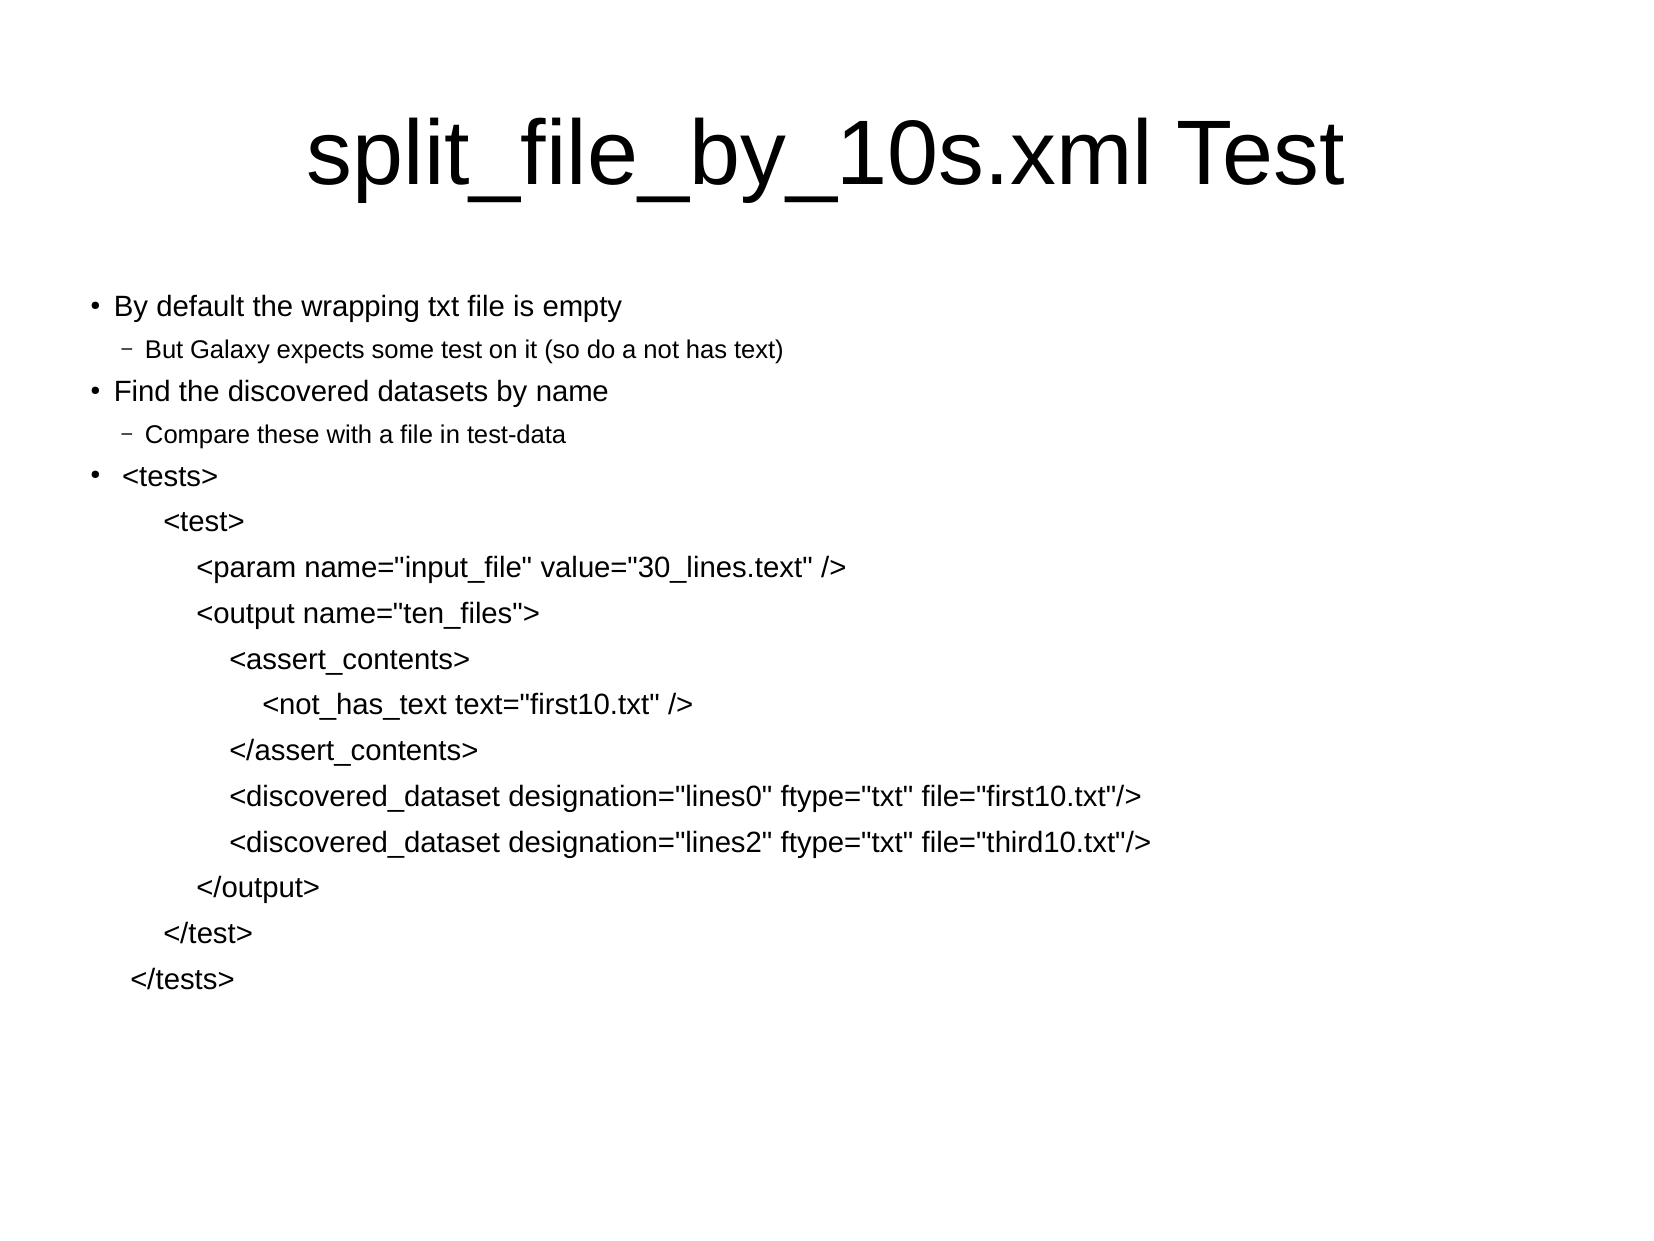

# split_file_by_10s.xml Test
By default the wrapping txt file is empty
But Galaxy expects some test on it (so do a not has text)
Find the discovered datasets by name
Compare these with a file in test-data
 <tests>
 <test>
 <param name="input_file" value="30_lines.text" />
 <output name="ten_files">
 <assert_contents>
 <not_has_text text="first10.txt" />
 </assert_contents>
 <discovered_dataset designation="lines0" ftype="txt" file="first10.txt"/>
 <discovered_dataset designation="lines2" ftype="txt" file="third10.txt"/>
 </output>
 </test>
 </tests>